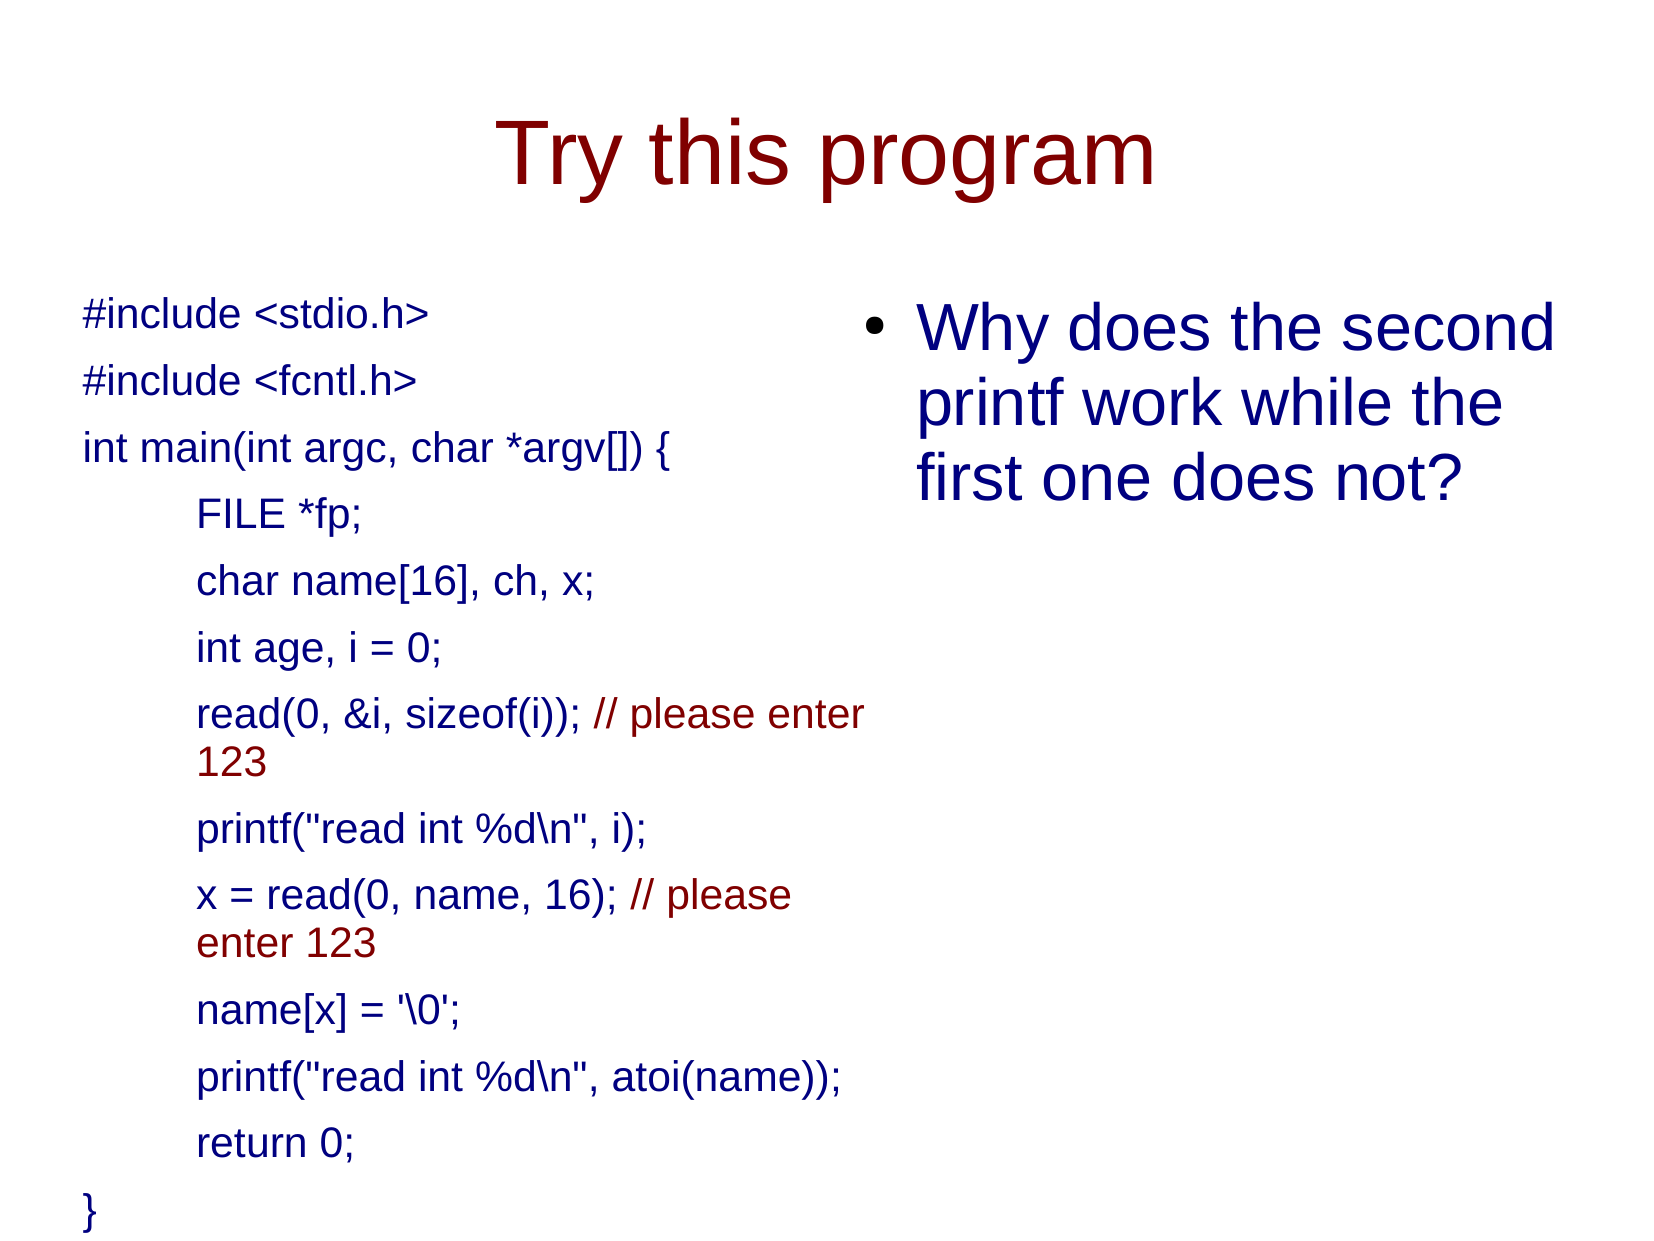

# Try this program
#include <stdio.h>
#include <fcntl.h>
int main(int argc, char *argv[]) {
FILE *fp;
char name[16], ch, x;
int age, i = 0;
read(0, &i, sizeof(i)); // please enter 123
printf("read int %d\n", i);
x = read(0, name, 16); // please enter 123
name[x] = '\0';
printf("read int %d\n", atoi(name));
return 0;
}
Why does the second printf work while the first one does not?